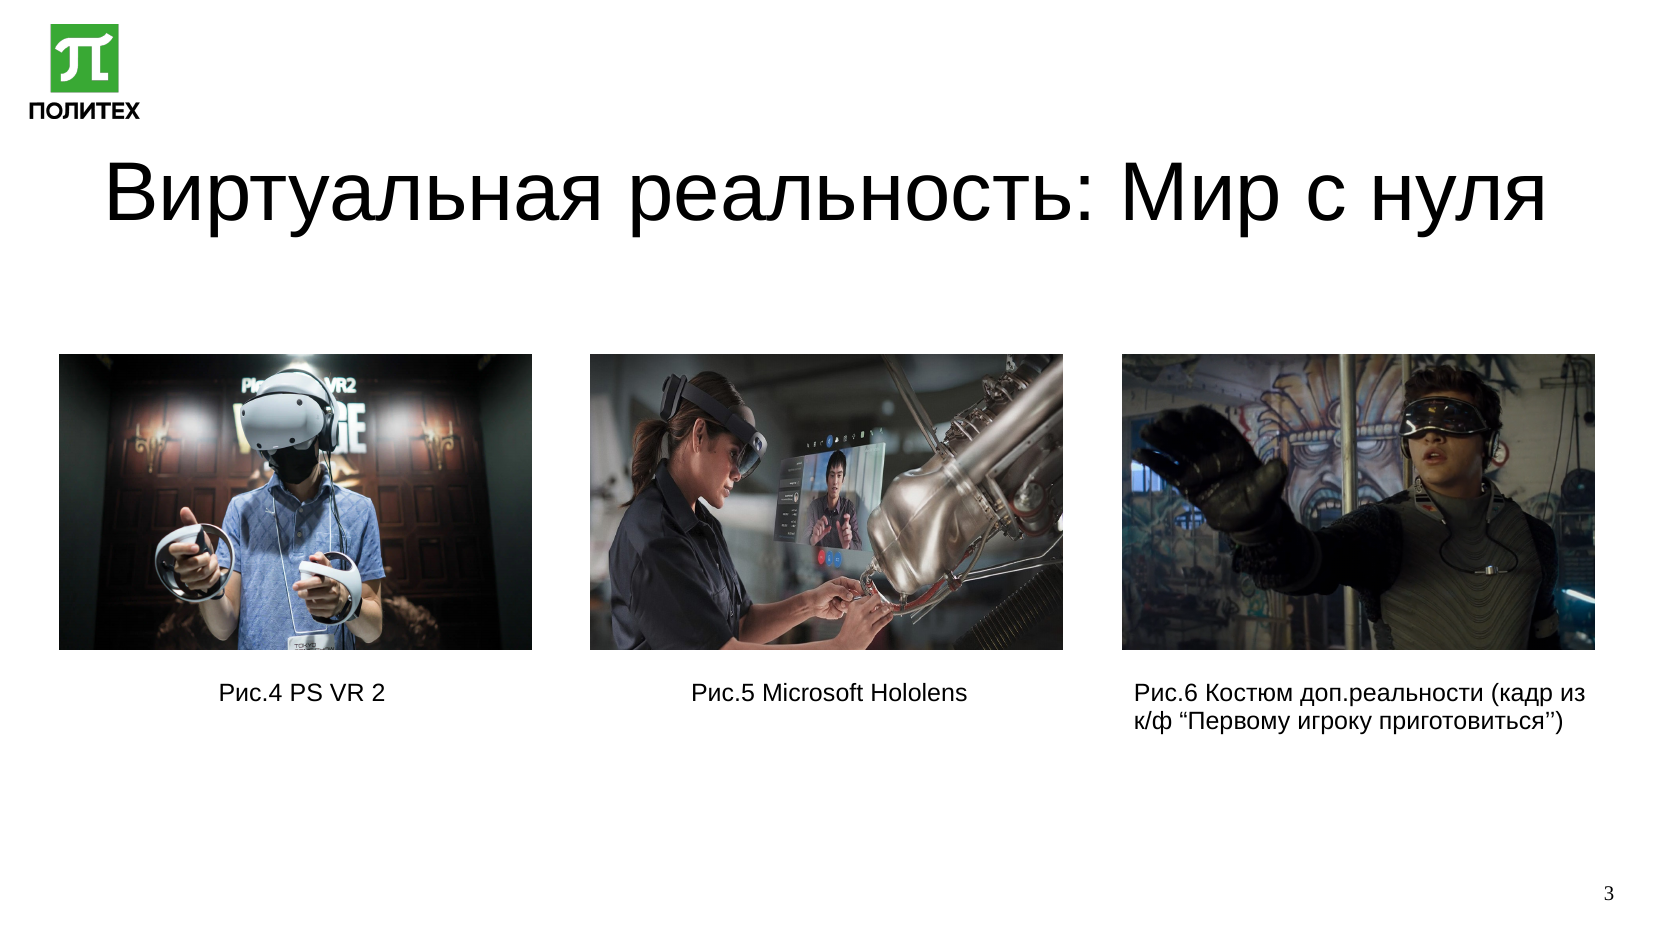

# Виртуальная реальность: Мир с нуля
Рис.4 PS VR 2
Рис.5 Microsoft Hololens
Рис.6 Костюм доп.реальности (кадр из к/ф “Первому игроку приготовиться’’)
3